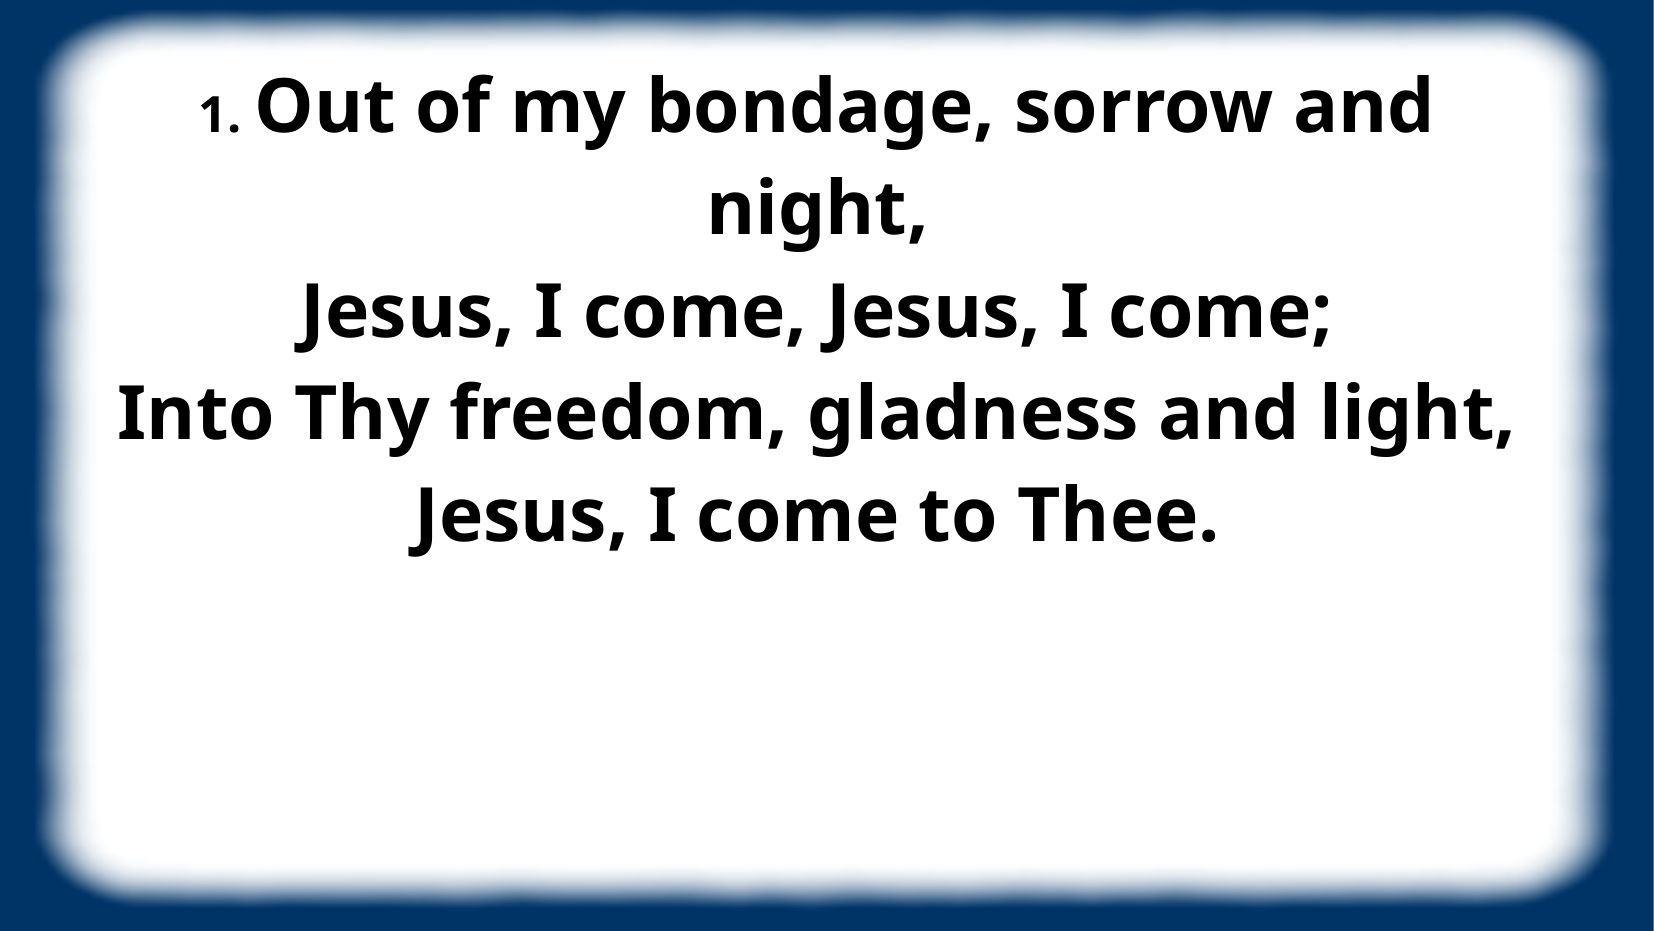

1. Out of my bondage, sorrow and night,
Jesus, I come, Jesus, I come;
Into Thy freedom, gladness and light,
Jesus, I come to Thee.